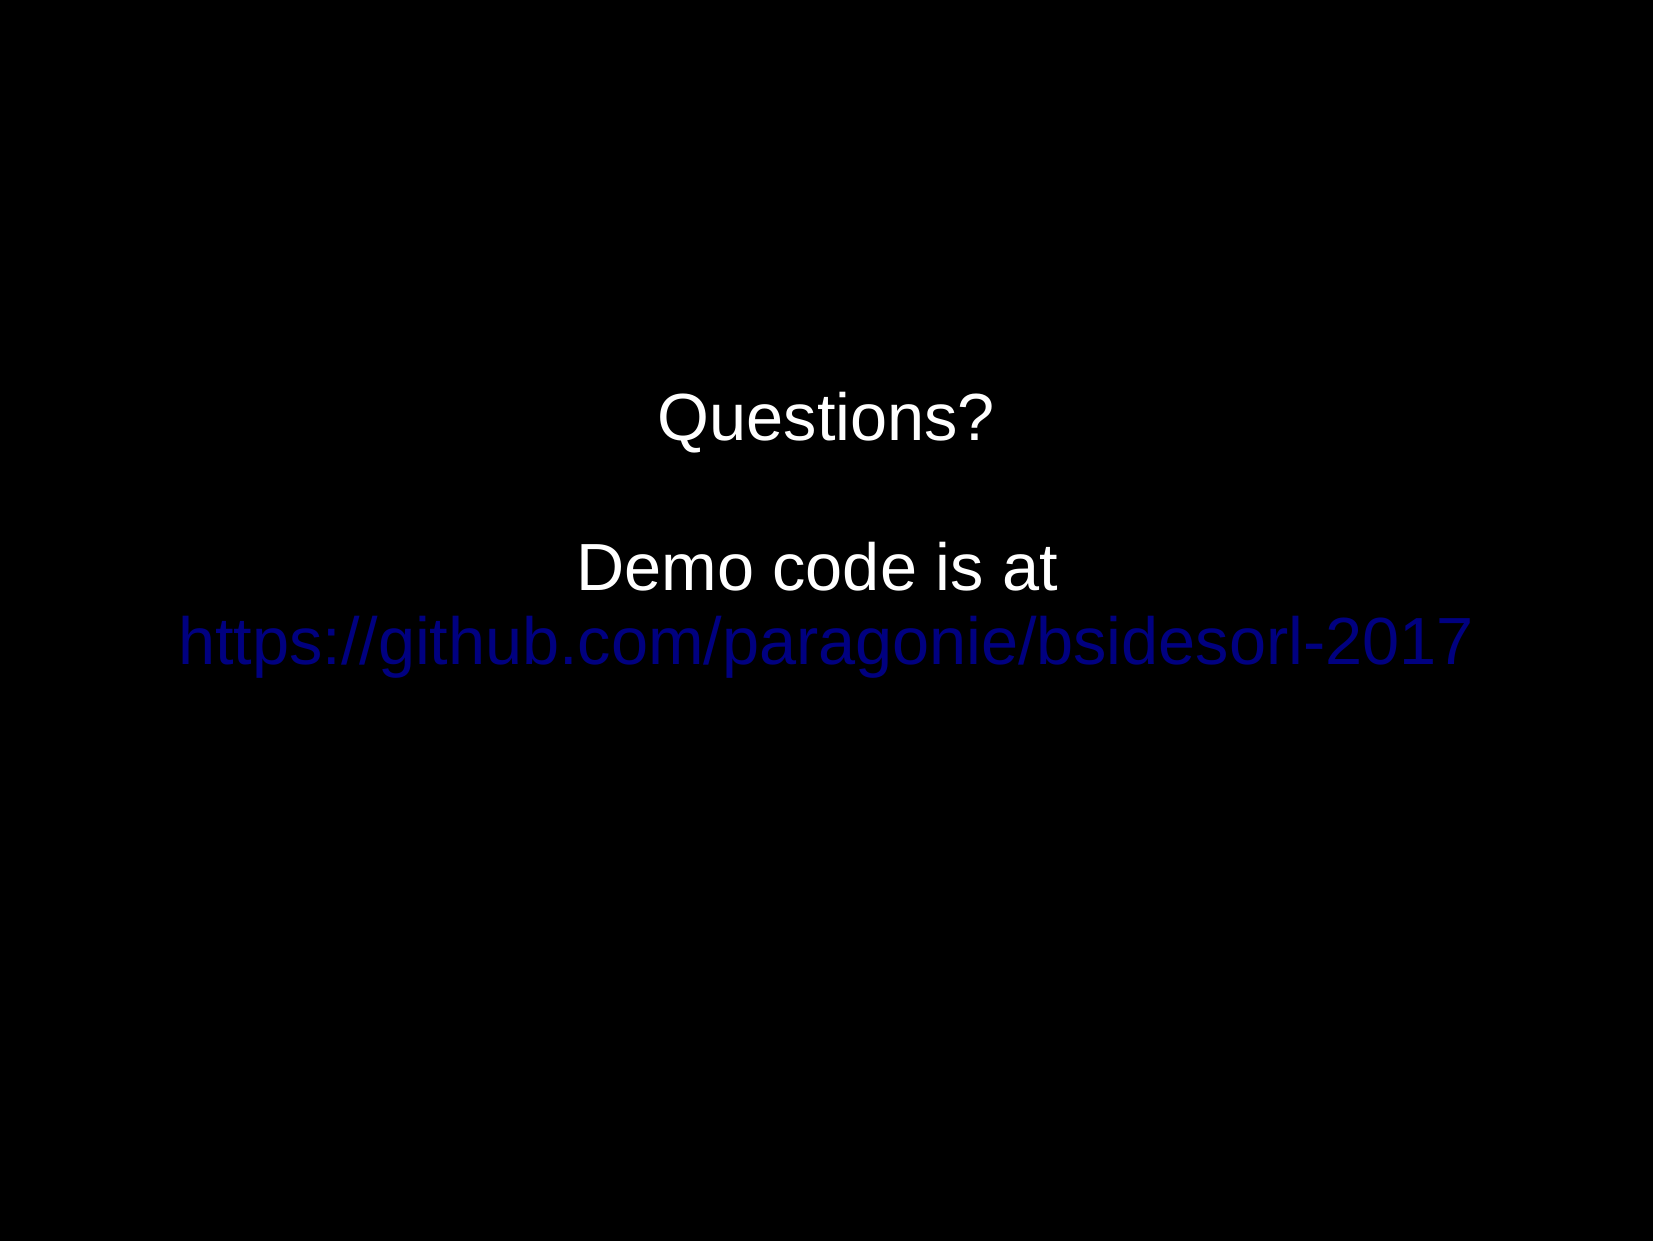

# Questions?
Demo code is at https://github.com/paragonie/bsidesorl-2017